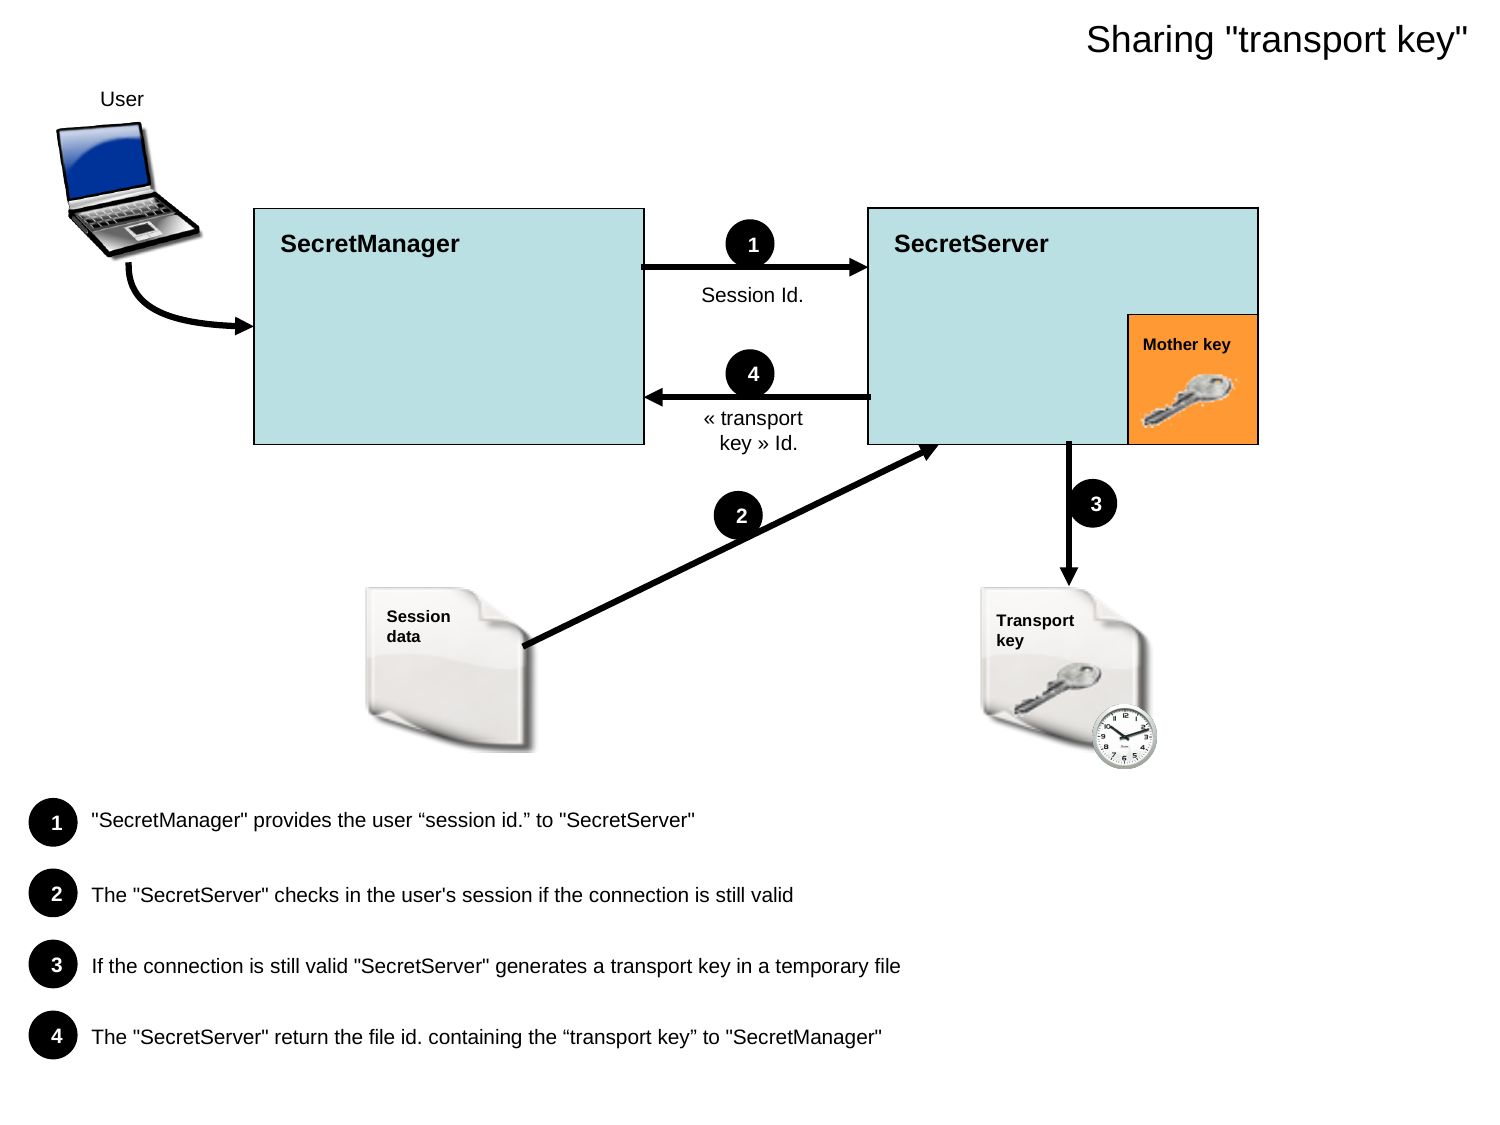

Sharing "transport key"
User
SecretManager
1
SecretServer
Session Id.
Mother key
4
« transport
 key » Id.
3
2
Session
data
Transport
key
1
"SecretManager" provides the user “session id.” to "SecretServer"
2
The "SecretServer" checks in the user's session if the connection is still valid
3
If the connection is still valid "SecretServer" generates a transport key in a temporary file
4
The "SecretServer" return the file id. containing the “transport key” to "SecretManager"